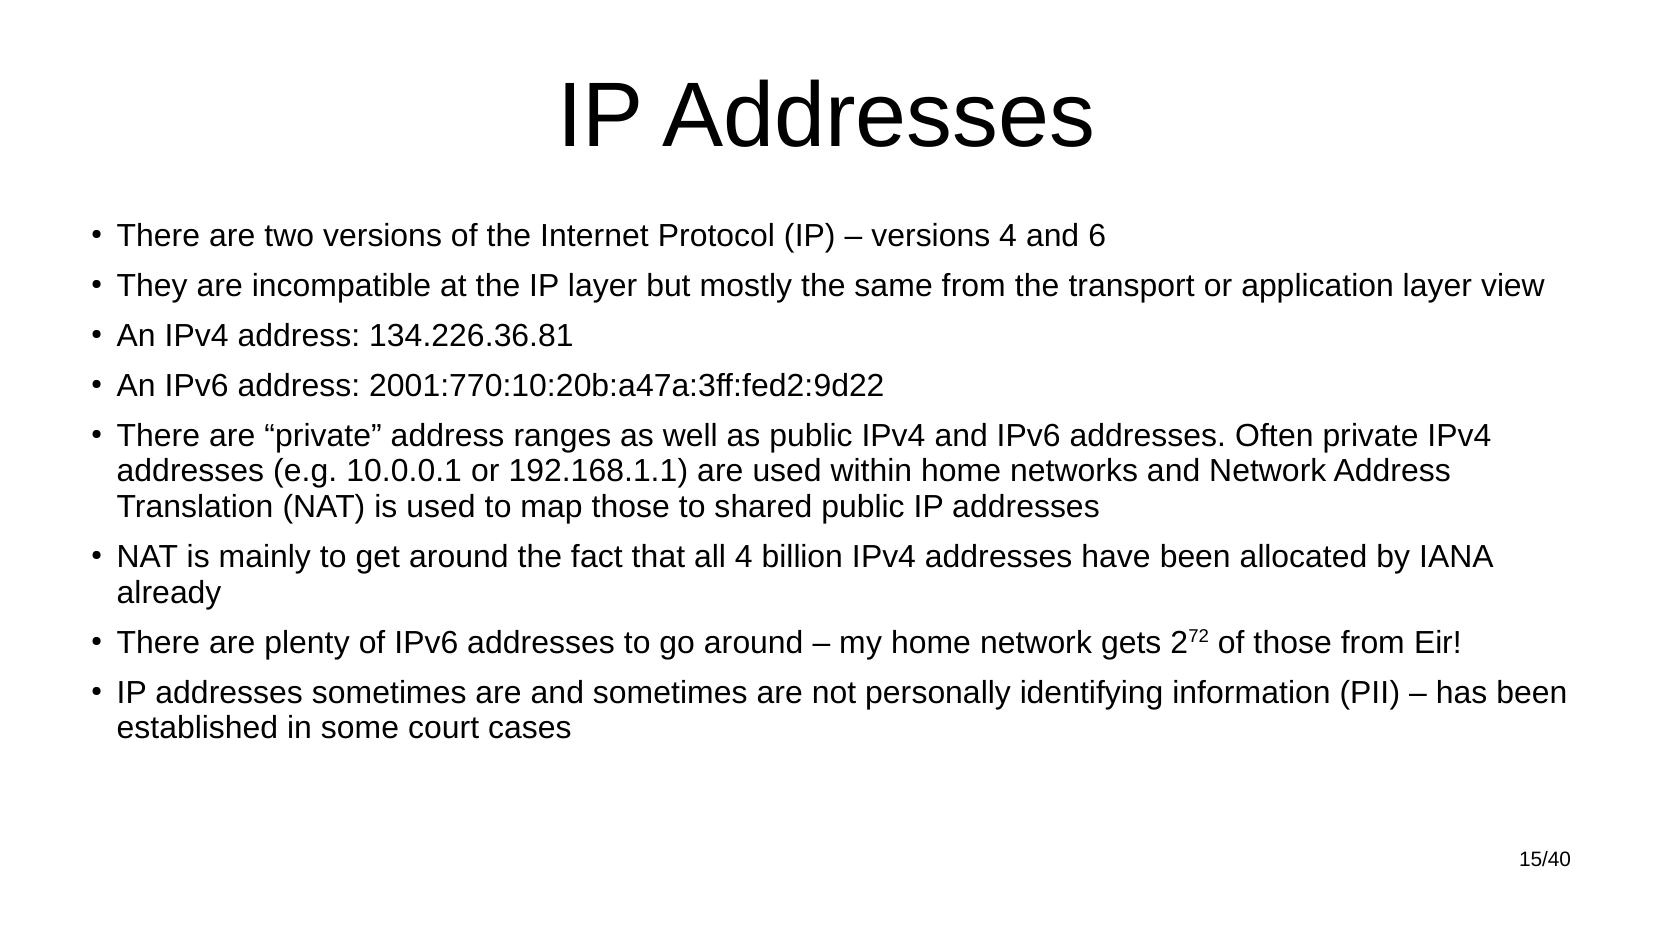

# IP Addresses
There are two versions of the Internet Protocol (IP) – versions 4 and 6
They are incompatible at the IP layer but mostly the same from the transport or application layer view
An IPv4 address: 134.226.36.81
An IPv6 address: 2001:770:10:20b:a47a:3ff:fed2:9d22
There are “private” address ranges as well as public IPv4 and IPv6 addresses. Often private IPv4 addresses (e.g. 10.0.0.1 or 192.168.1.1) are used within home networks and Network Address Translation (NAT) is used to map those to shared public IP addresses
NAT is mainly to get around the fact that all 4 billion IPv4 addresses have been allocated by IANA already
There are plenty of IPv6 addresses to go around – my home network gets 272 of those from Eir!
IP addresses sometimes are and sometimes are not personally identifying information (PII) – has been established in some court cases
15